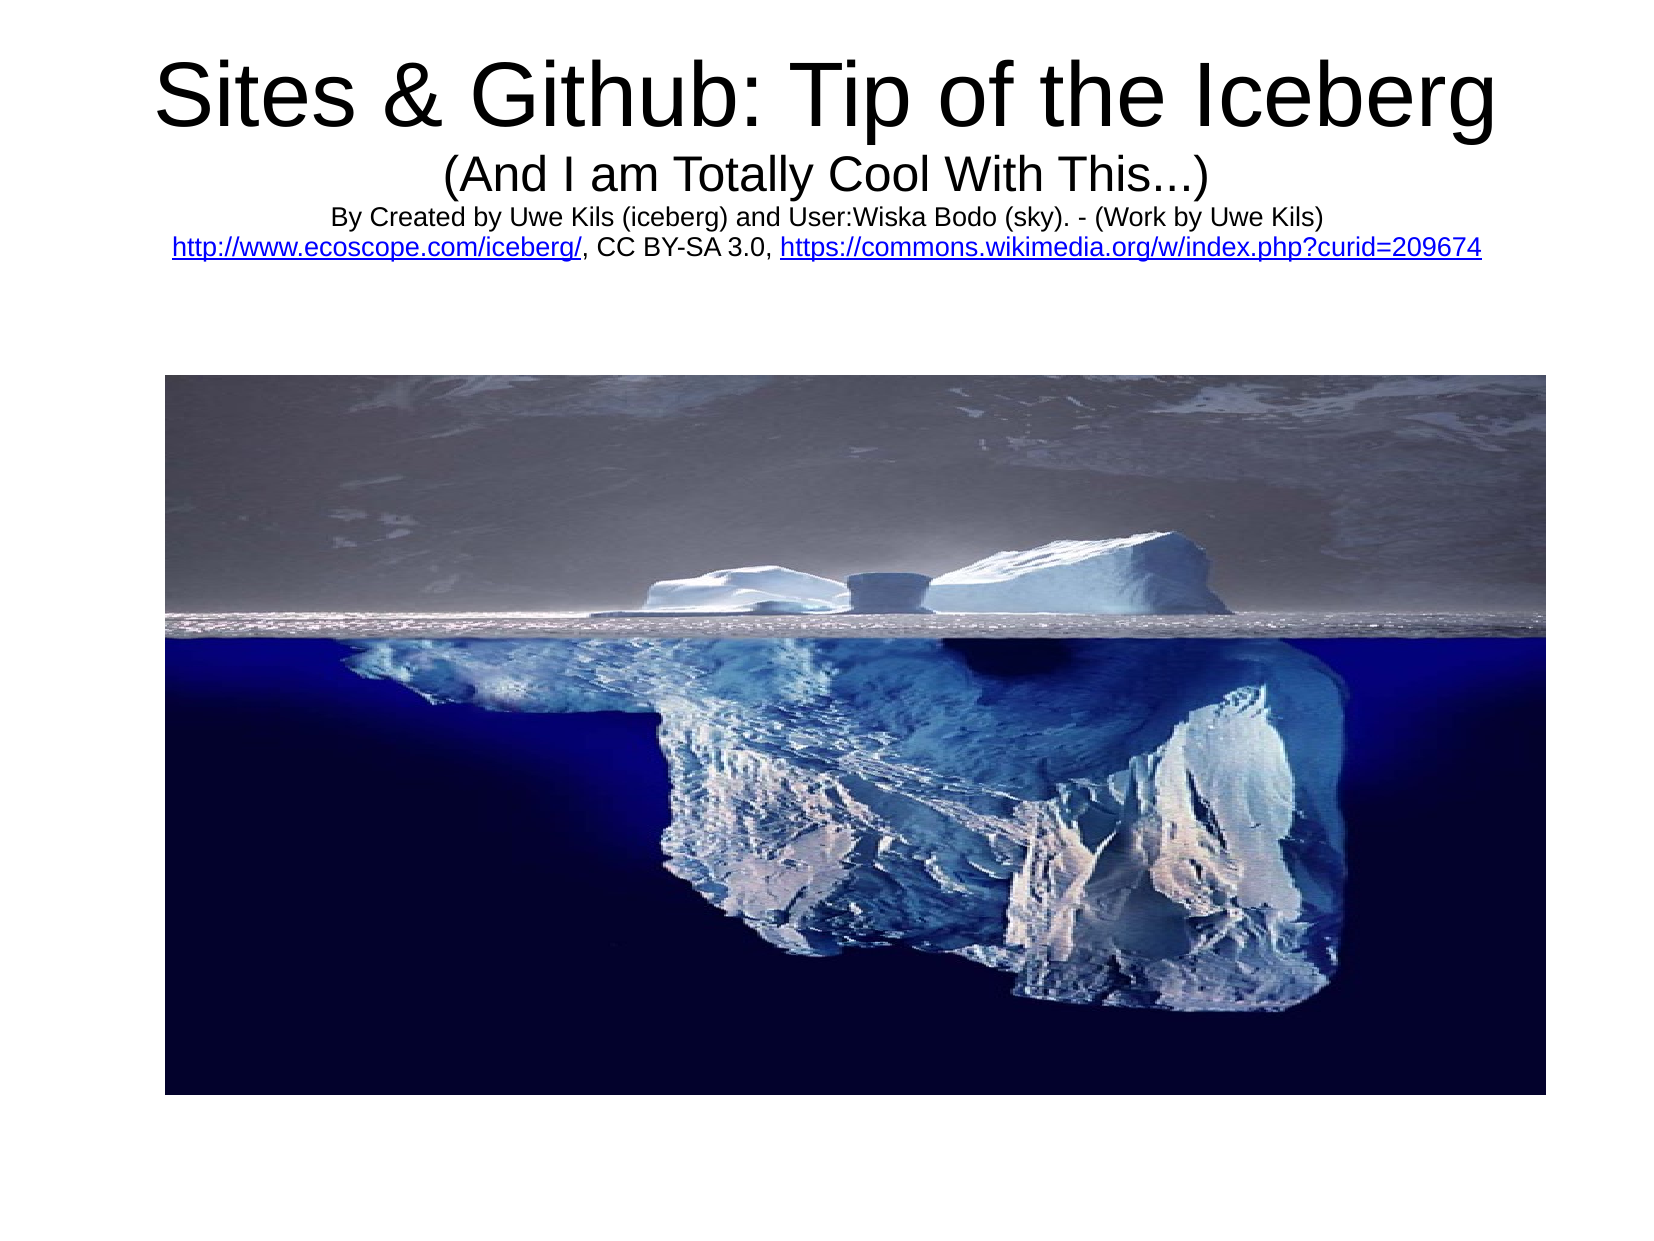

# Sites & Github: Tip of the Iceberg (And I am Totally Cool With This...) By Created by Uwe Kils (iceberg) and User:Wiska Bodo (sky). - (Work by Uwe Kils) http://www.ecoscope.com/iceberg/, CC BY-SA 3.0, https://commons.wikimedia.org/w/index.php?curid=209674